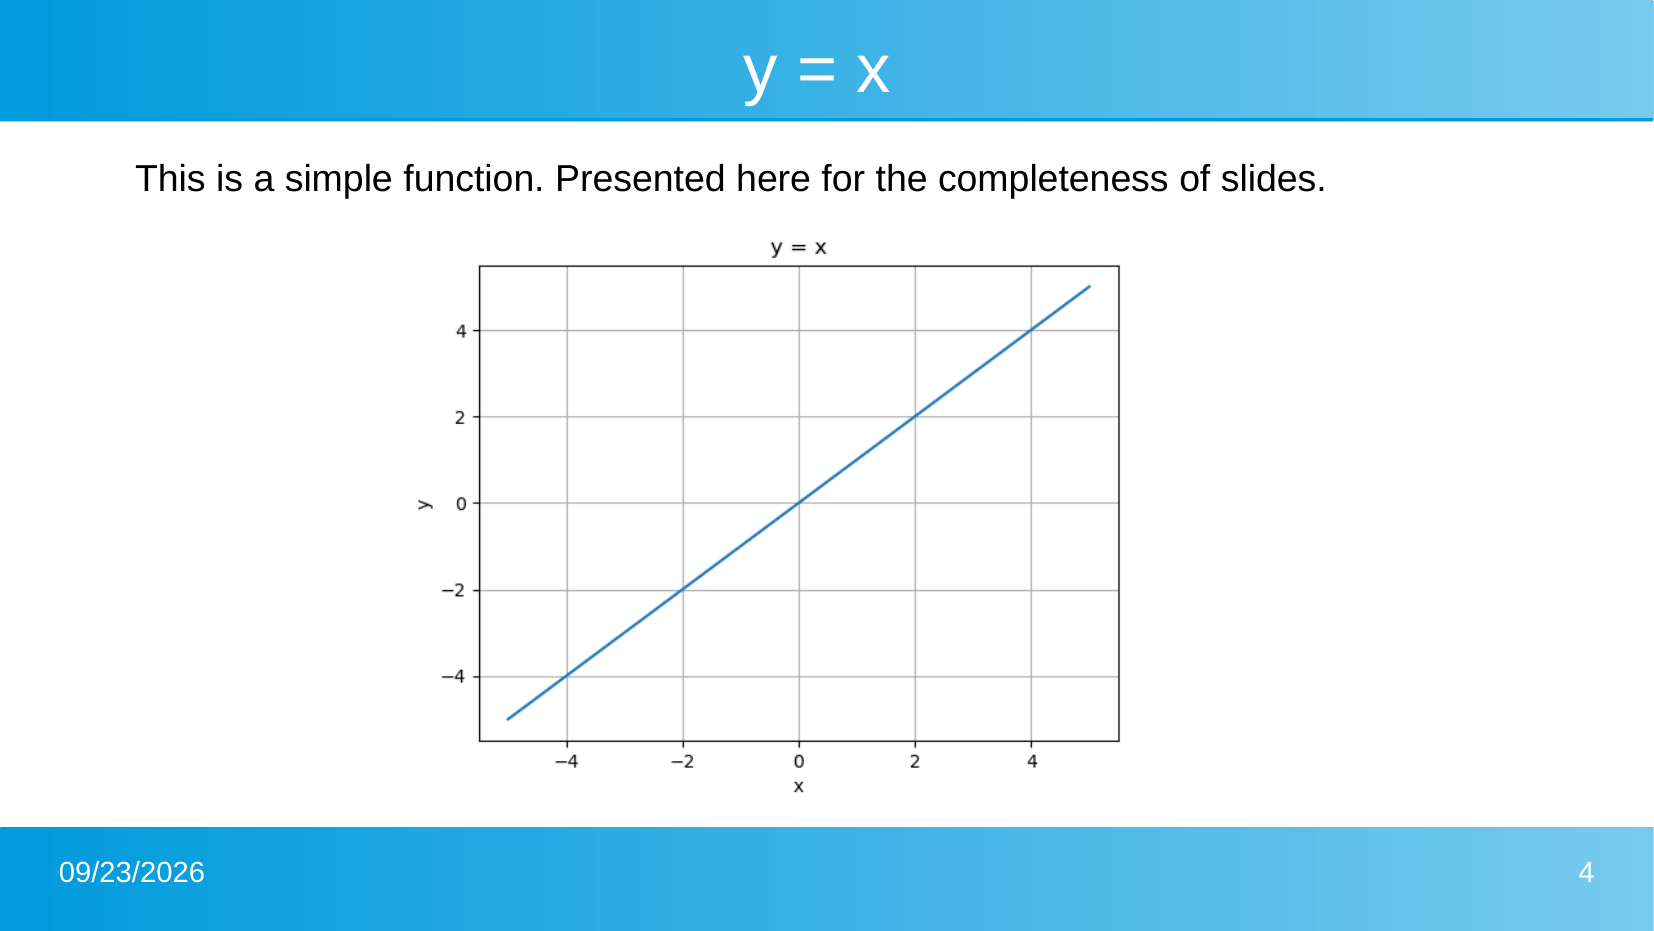

# y = x
This is a simple function. Presented here for the completeness of slides.
4